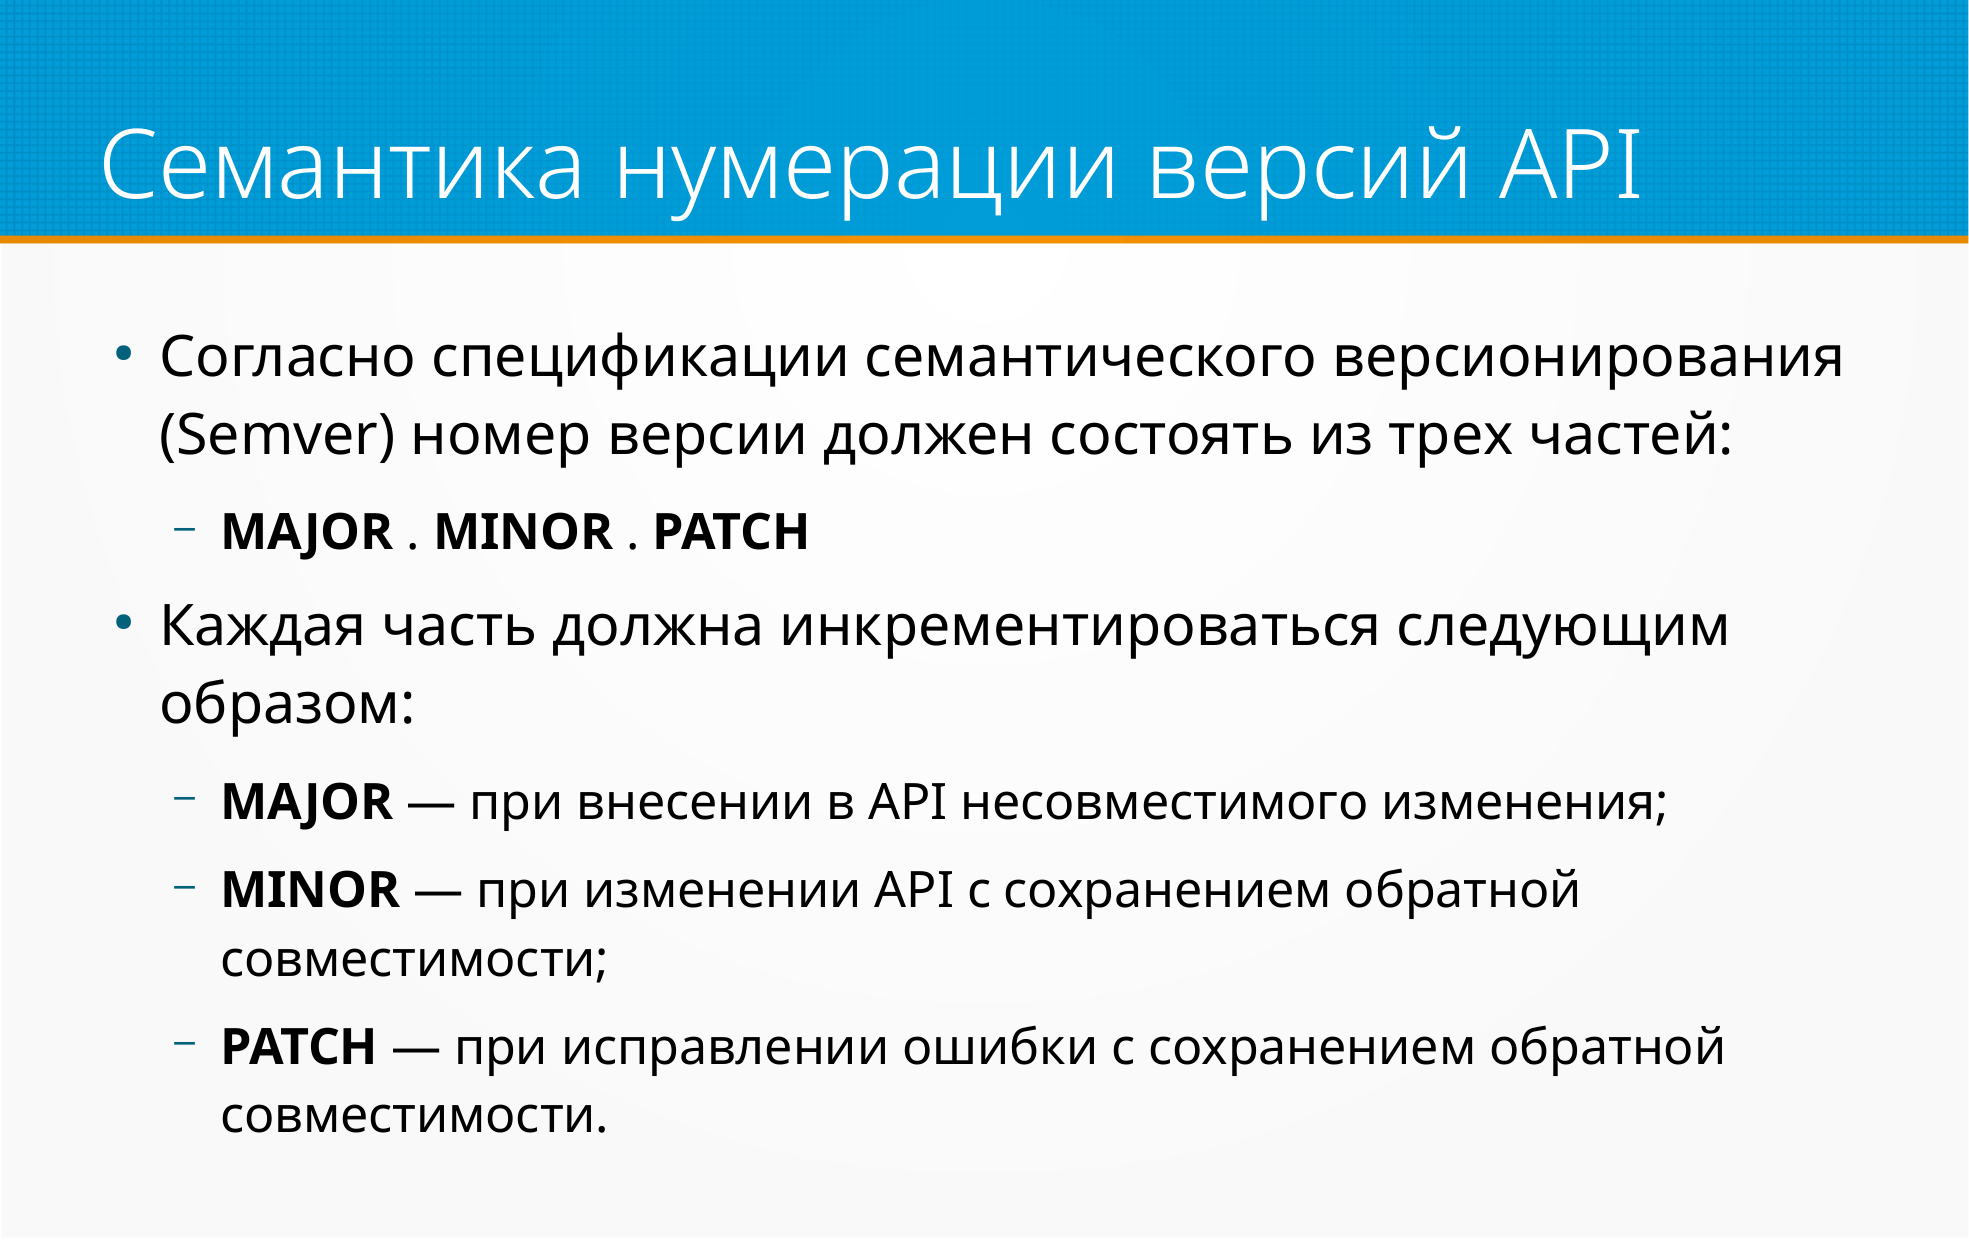

# Семантика нумерации версий API
Согласно спецификации семантического версионирования (Semver) номер версии должен состоять из трех частей:
MAJOR . MINOR . PATCH
Каждая часть должна инкрементироваться следующим образом:
MAJOR — при внесении в API несовместимого изменения;
MINOR — при изменении API с сохранением обратной совместимости;
PATCH — при исправлении ошибки с сохранением обратной совместимости.